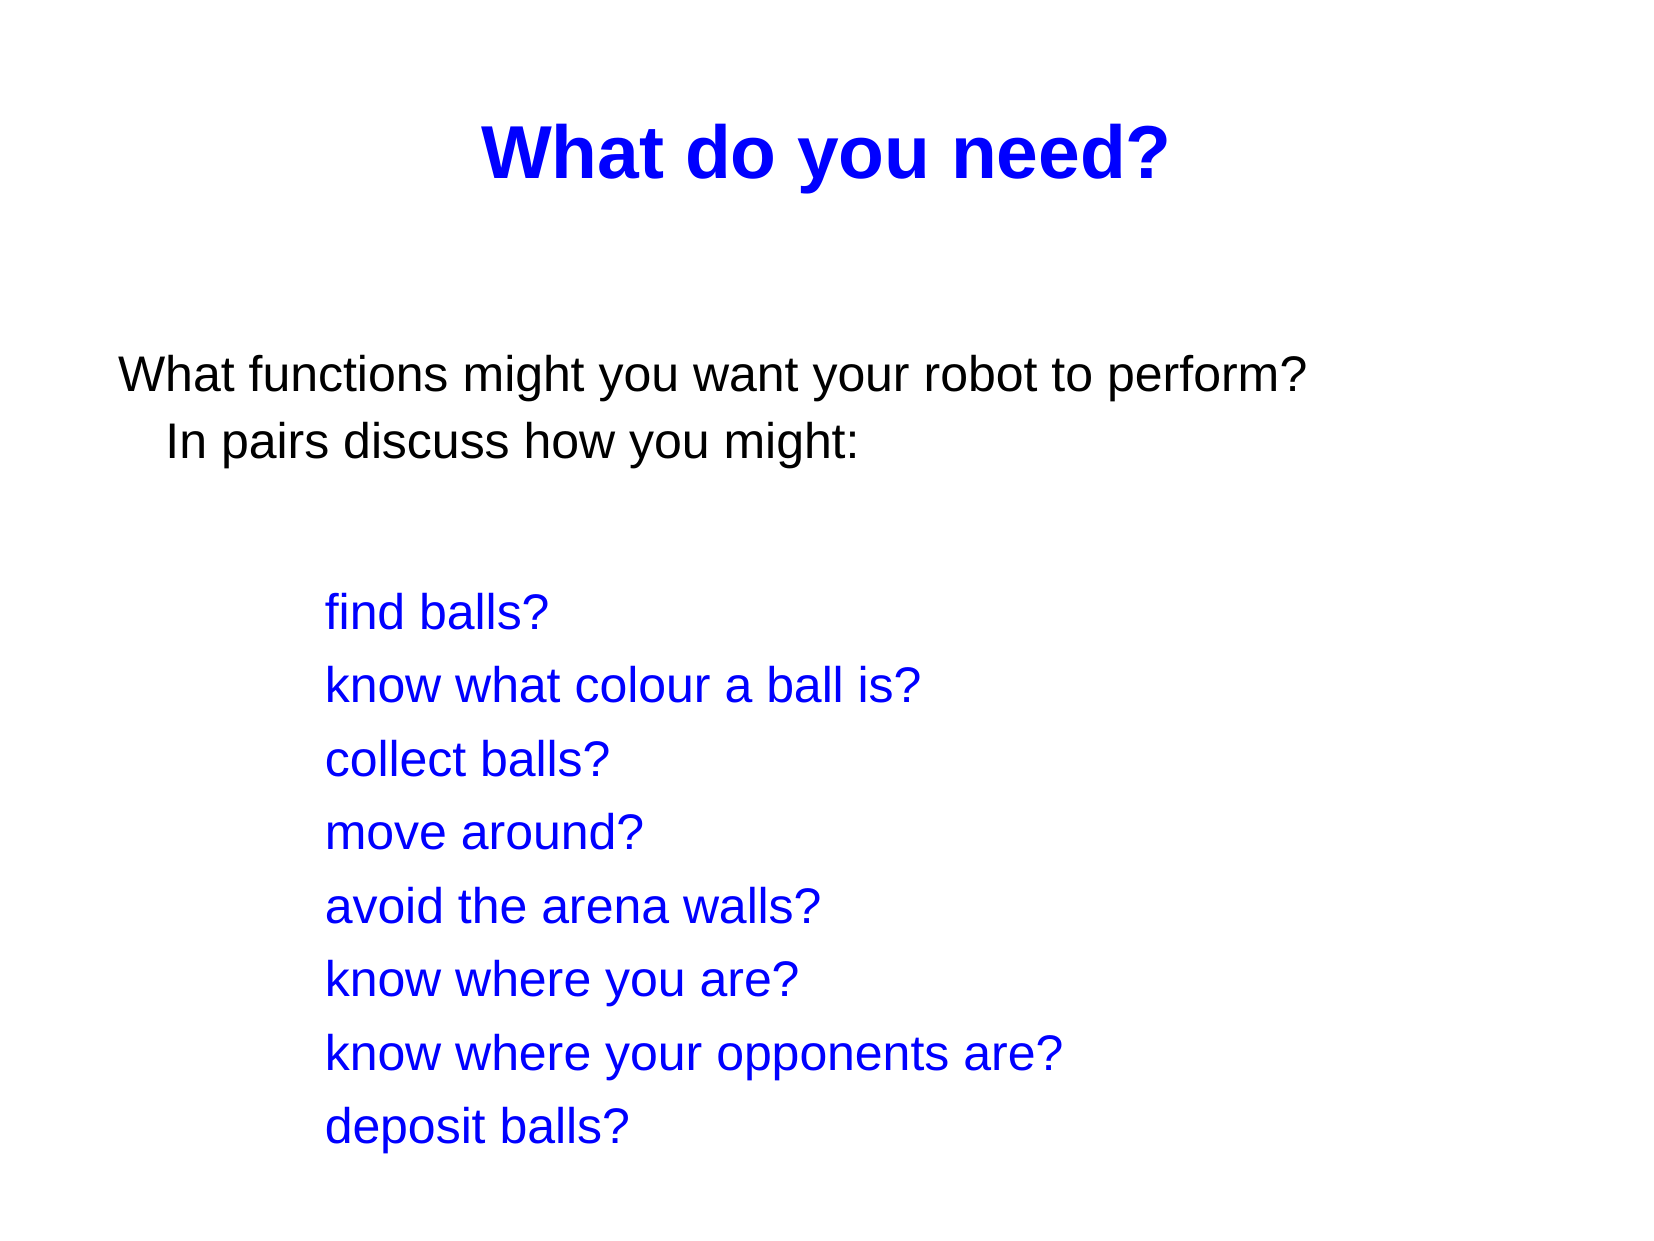

# What do you need?
What functions might you want your robot to perform?
In pairs discuss how you might:
find balls?
know what colour a ball is?
collect balls?
move around?
avoid the arena walls?
know where you are?
know where your opponents are?
deposit balls?